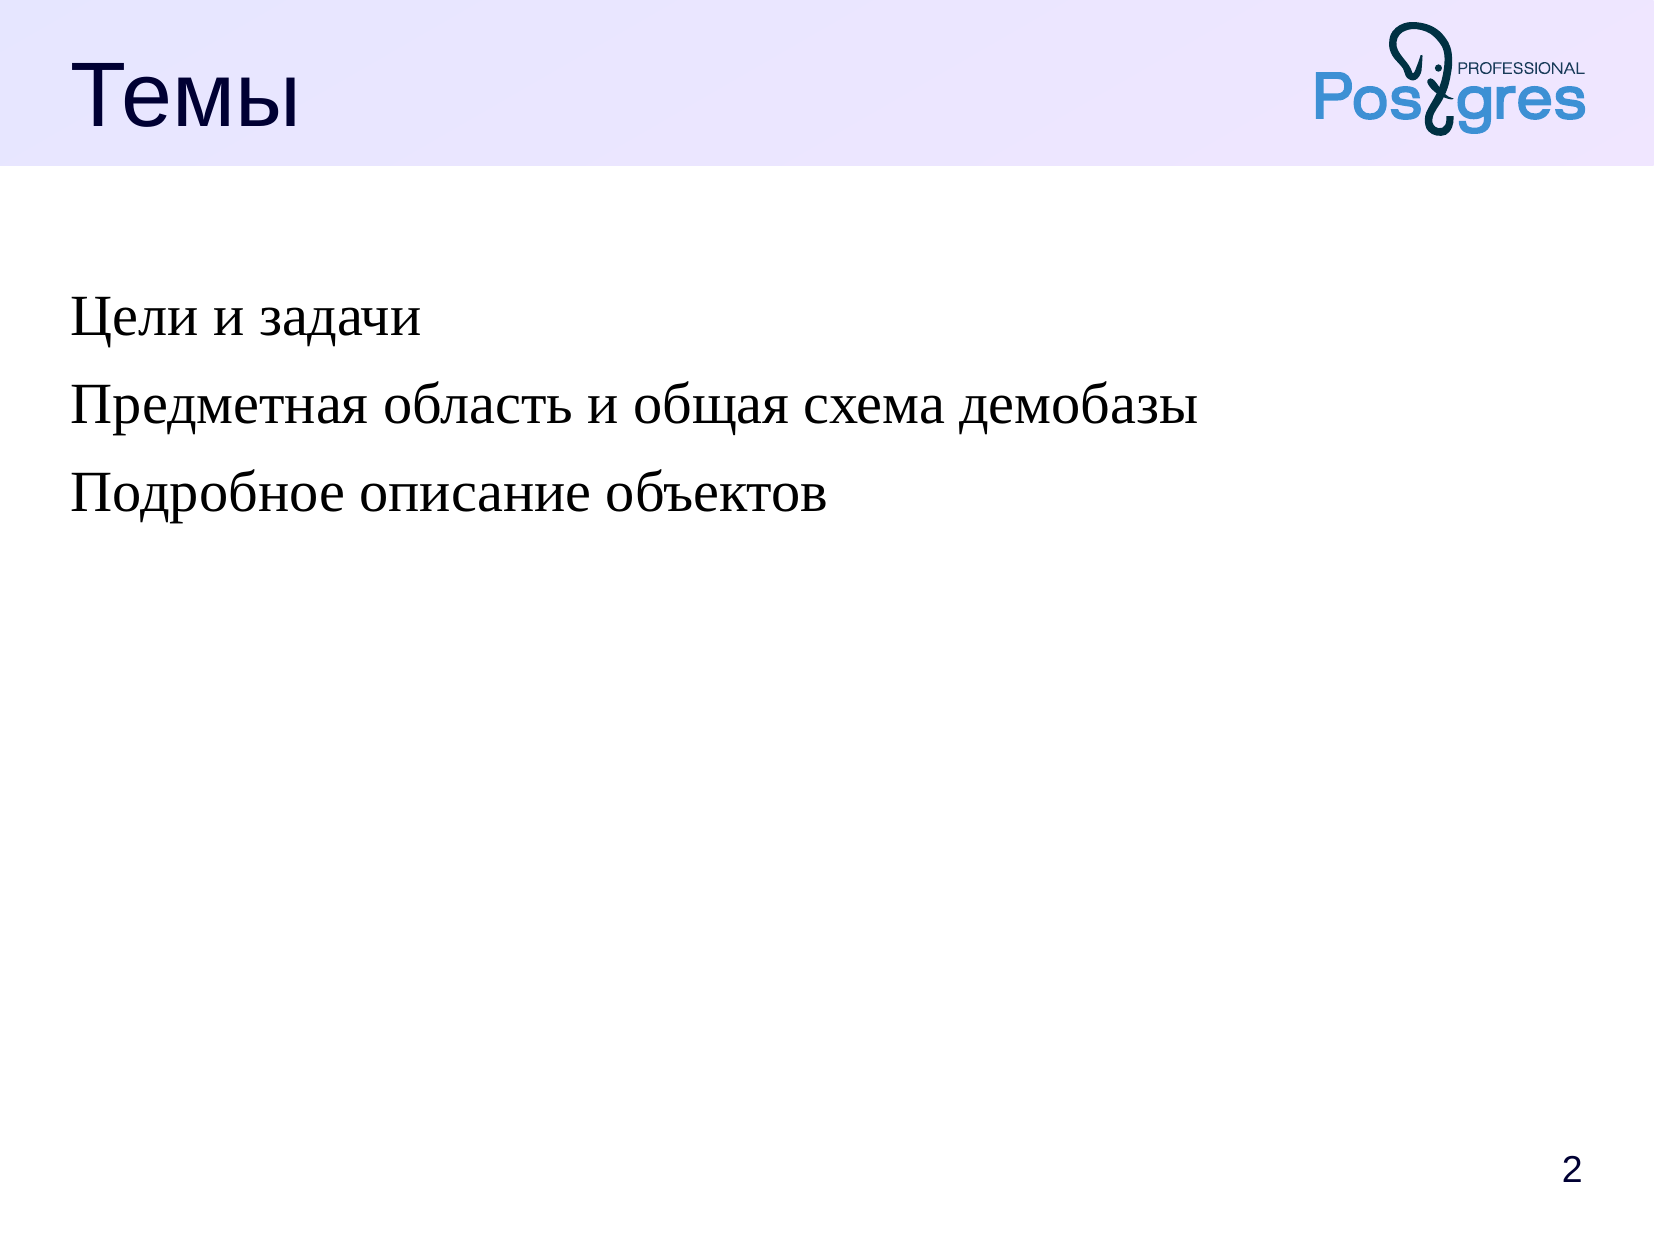

# Темы
Цели и задачи
Предметная область и общая схема демобазы
Подробное описание объектов